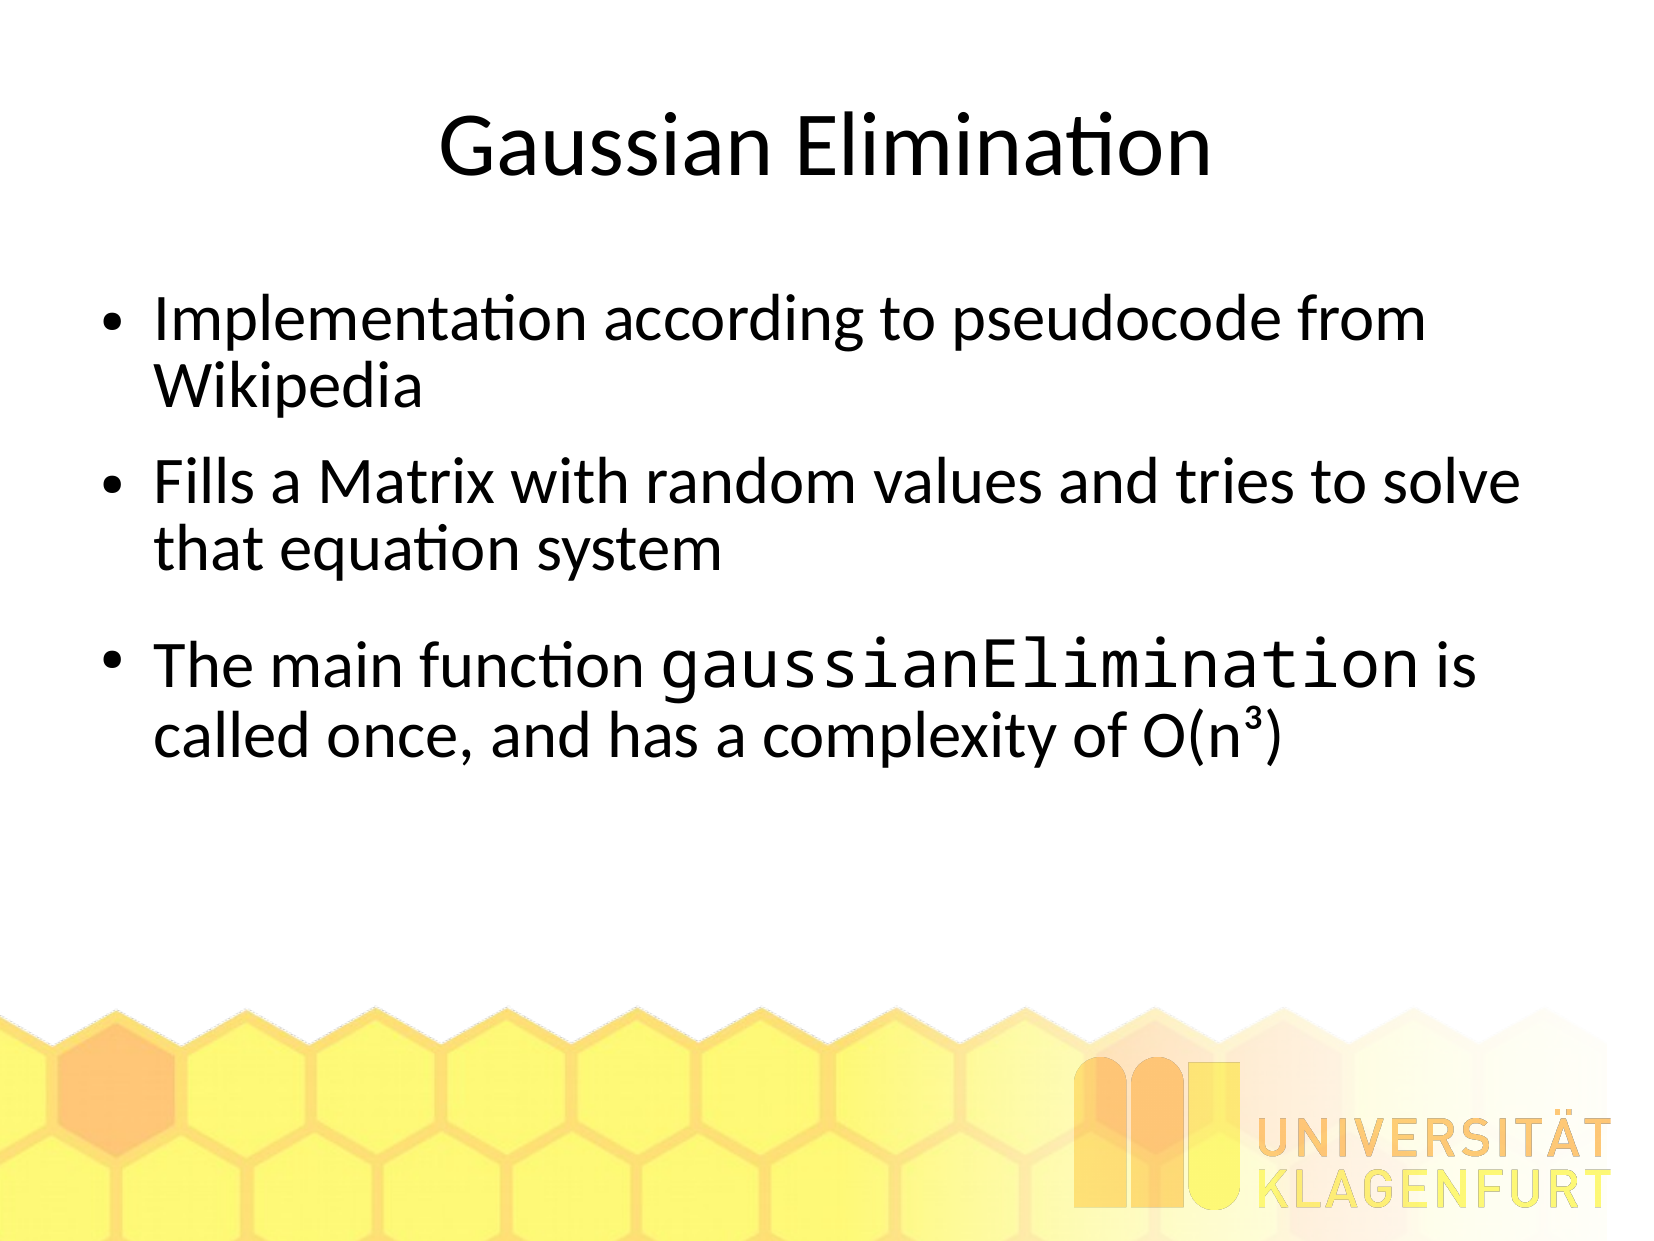

# Gaussian Elimination
Implementation according to pseudocode from Wikipedia
Fills a Matrix with random values and tries to solve that equation system
The main function gaussianElimination is called once, and has a complexity of O(n³)